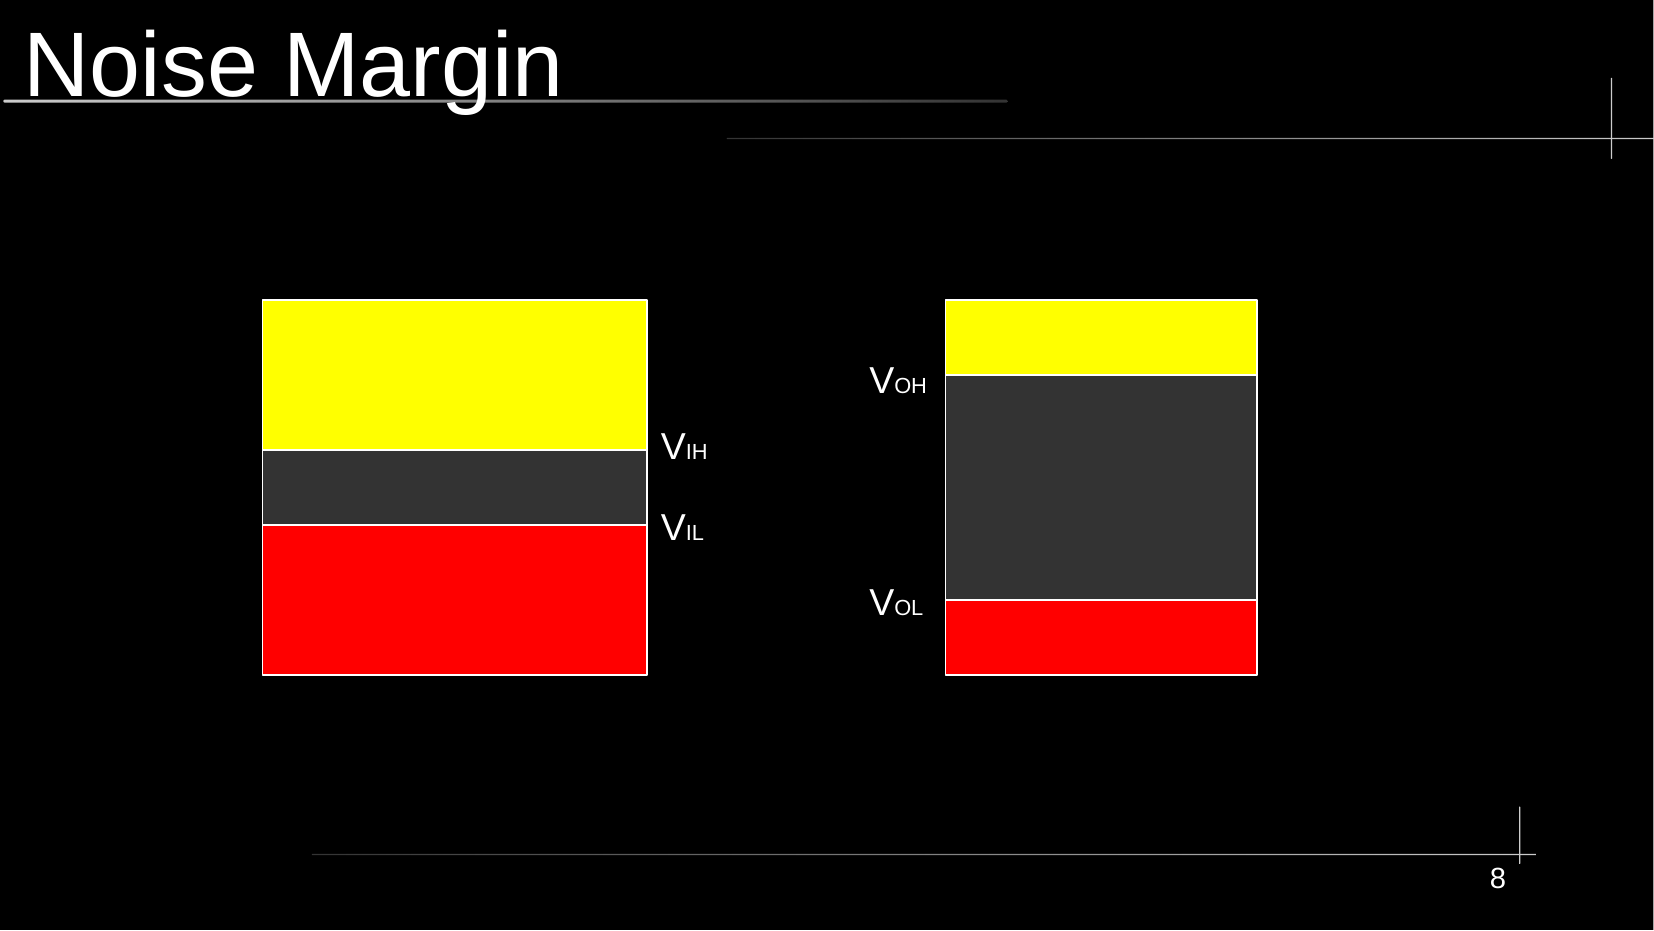

# Noise Margin
VOH
VIH
VIL
VOL
8